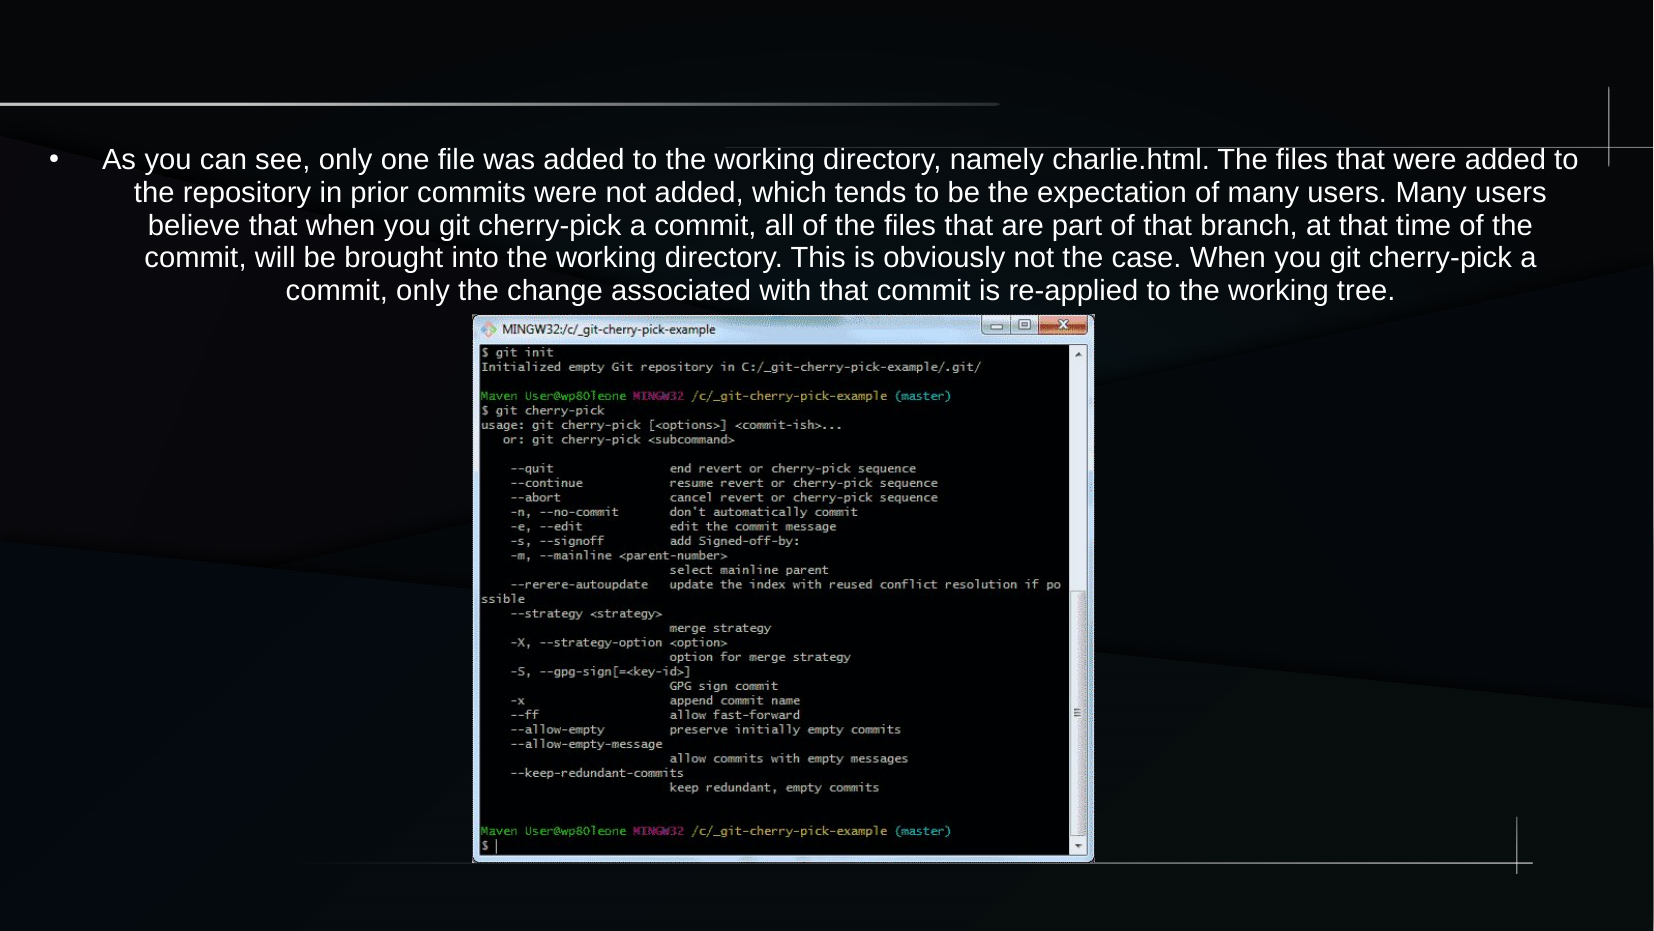

# As you can see, only one file was added to the working directory, namely charlie.html. The files that were added to the repository in prior commits were not added, which tends to be the expectation of many users. Many users believe that when you git cherry-pick a commit, all of the files that are part of that branch, at that time of the commit, will be brought into the working directory. This is obviously not the case. When you git cherry-pick a commit, only the change associated with that commit is re-applied to the working tree.